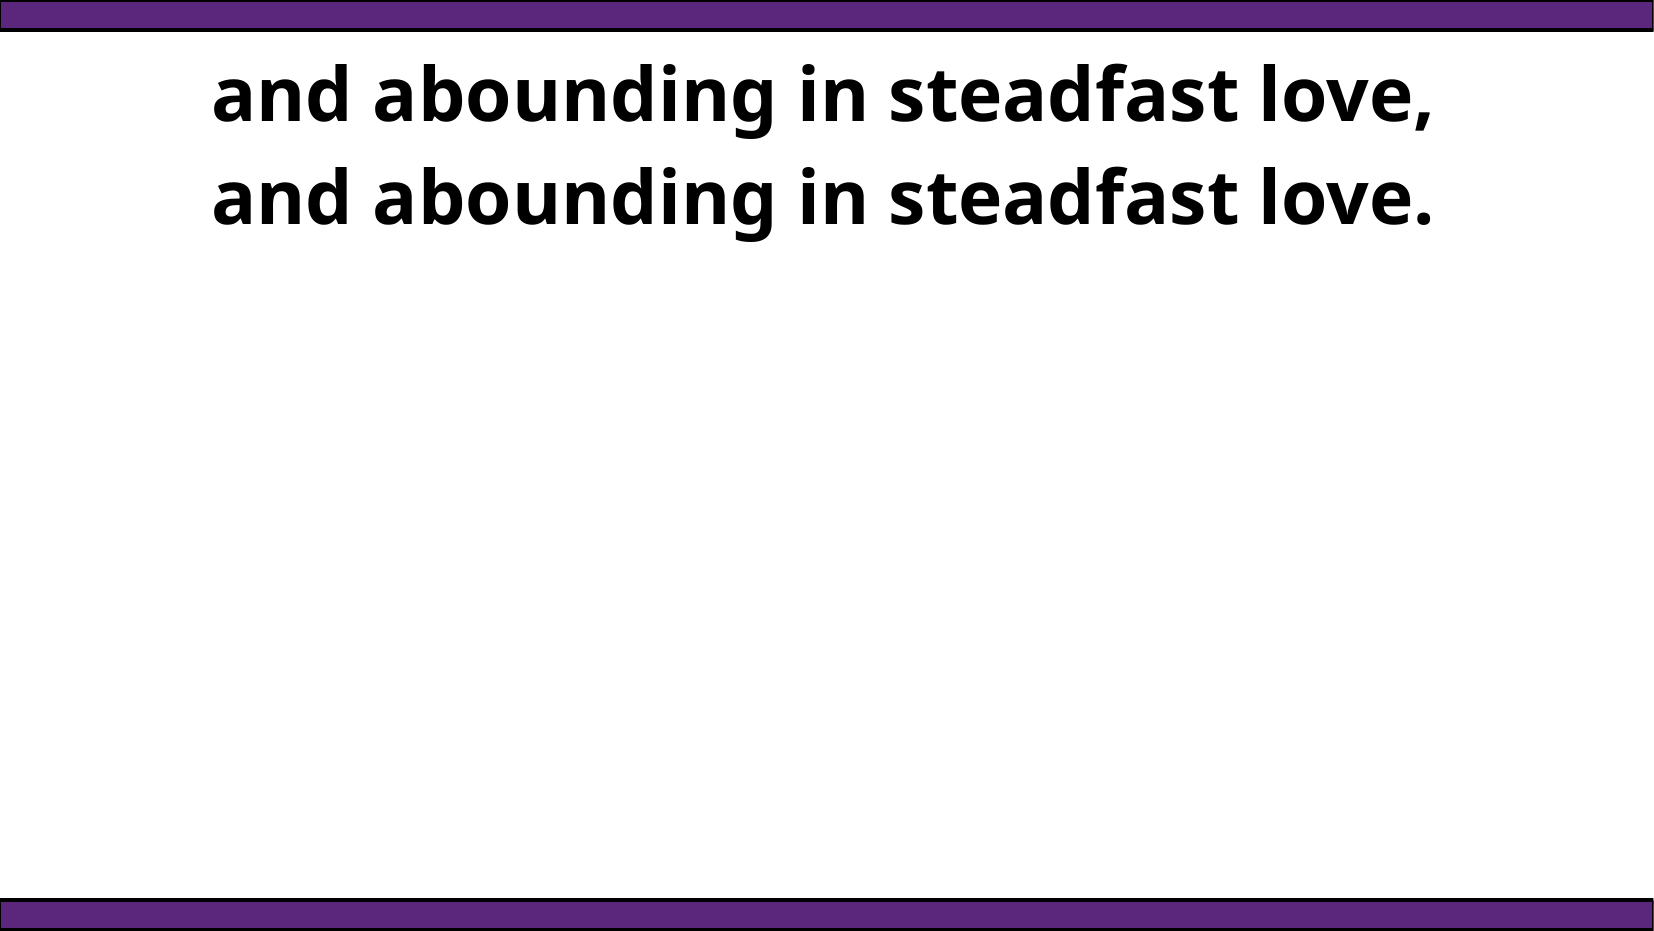

and abounding in steadfast love,
and abounding in steadfast love.